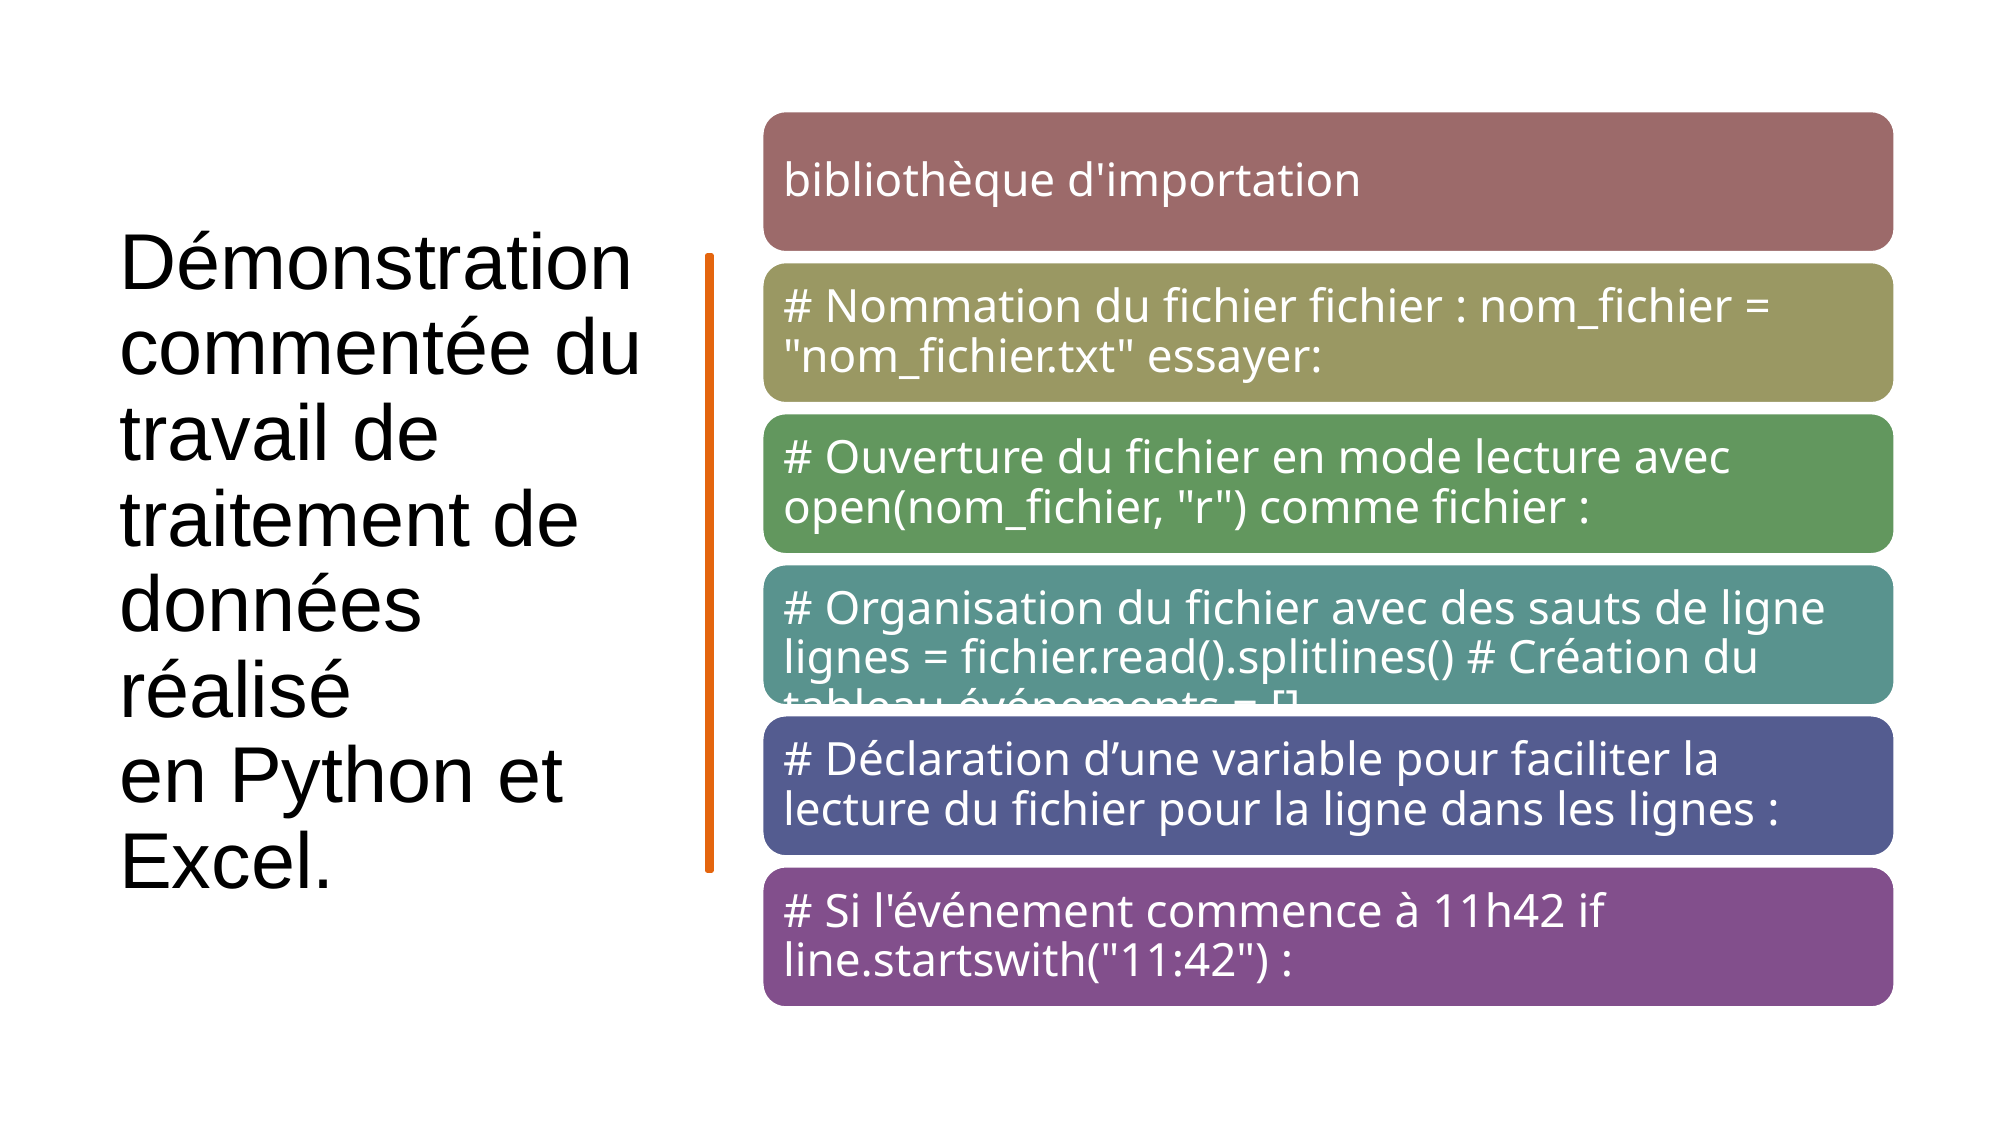

# Démonstration commentée du travail de traitement de données réalisé en Python et Excel.
bibliothèque d'importation
# Nommation du fichier fichier : nom_fichier = "nom_fichier.txt" essayer:
# Ouverture du fichier en mode lecture avec open(nom_fichier, "r") comme fichier :
# Organisation du fichier avec des sauts de ligne lignes = fichier.read().splitlines() # Création du tableau événements = []
# Déclaration d’une variable pour faciliter la lecture du fichier pour la ligne dans les lignes :
# Si l'événement commence à 11h42 if line.startswith("11:42") :